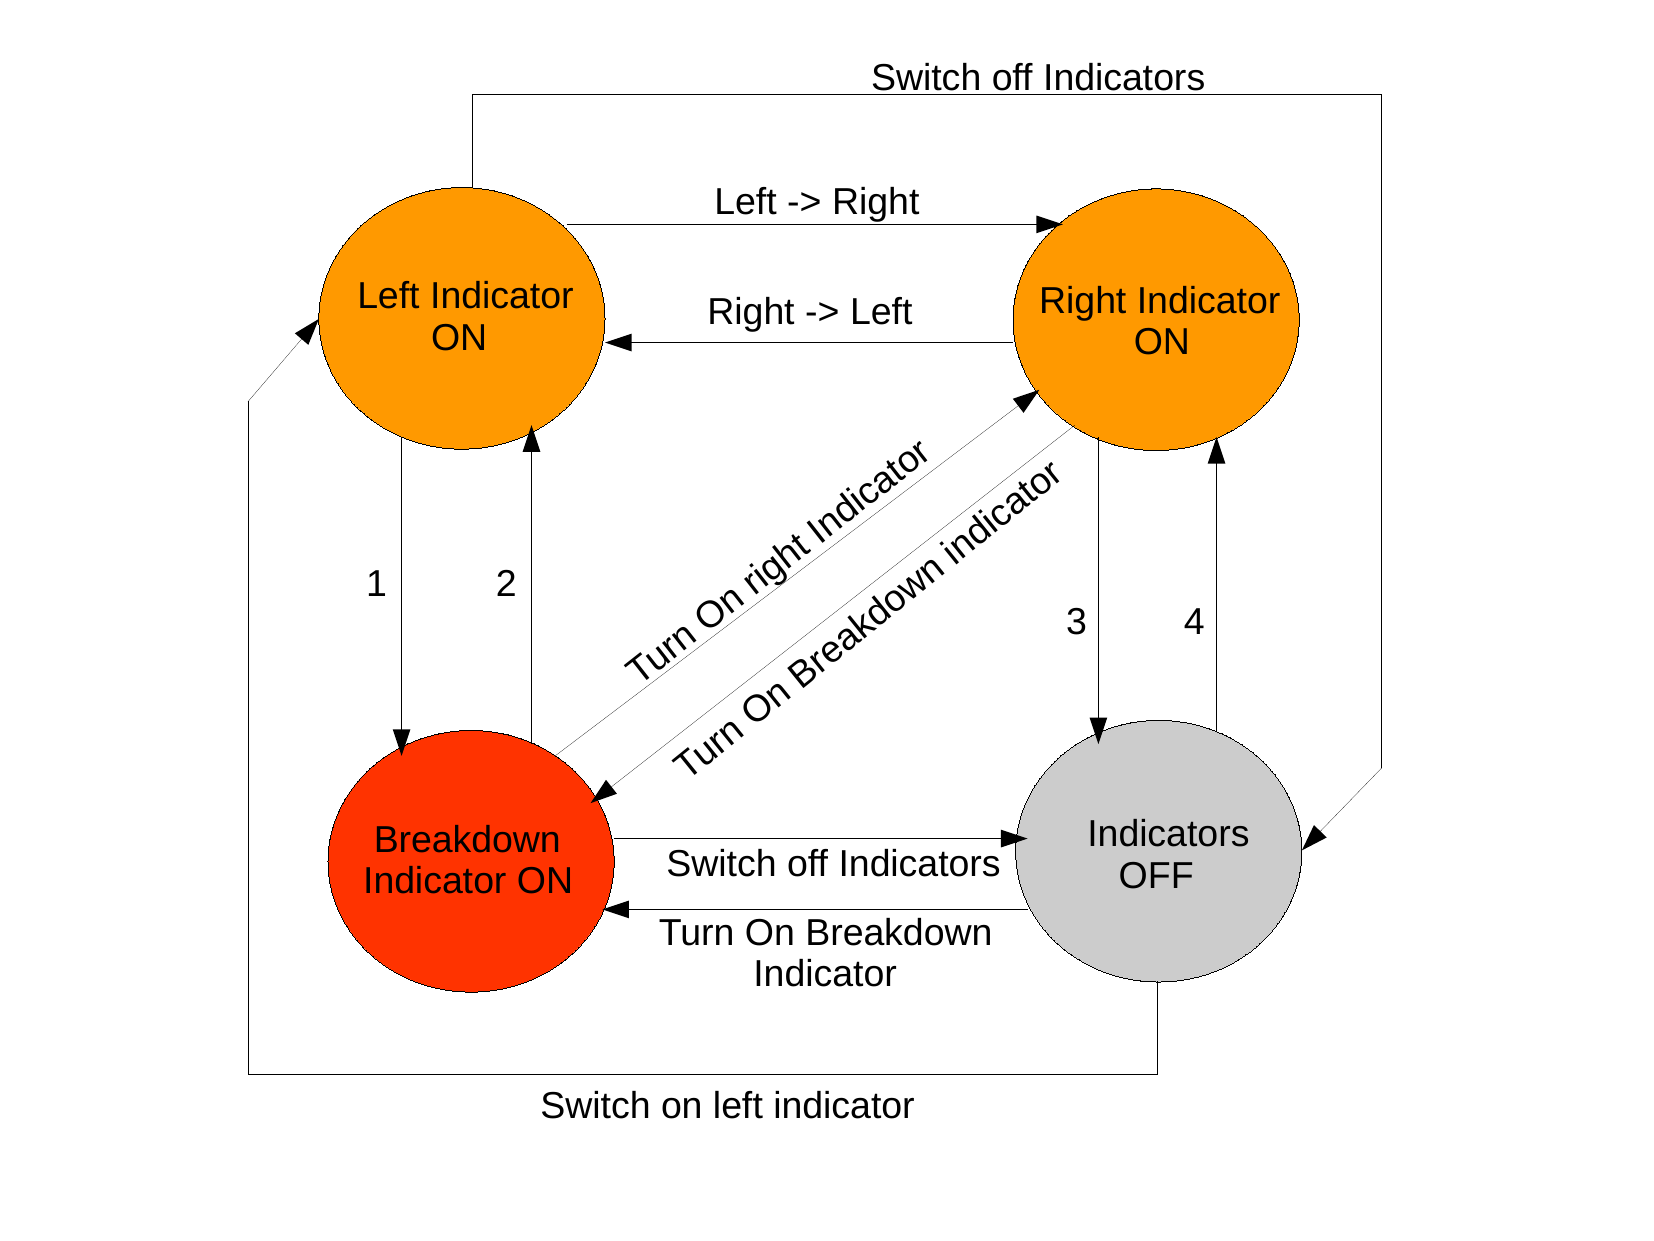

Switch off Indicators
Left -> Right
Left Indicator
	ON
Right Indicator
	 ON
Right -> Left
1
Turn On right Indicator
1
2
Turn On Breakdown indicator
3
4
Indicators
 OFF
 Breakdown
Indicator ON
Switch off Indicators
Turn On Breakdown
 Indicator
Switch on left indicator